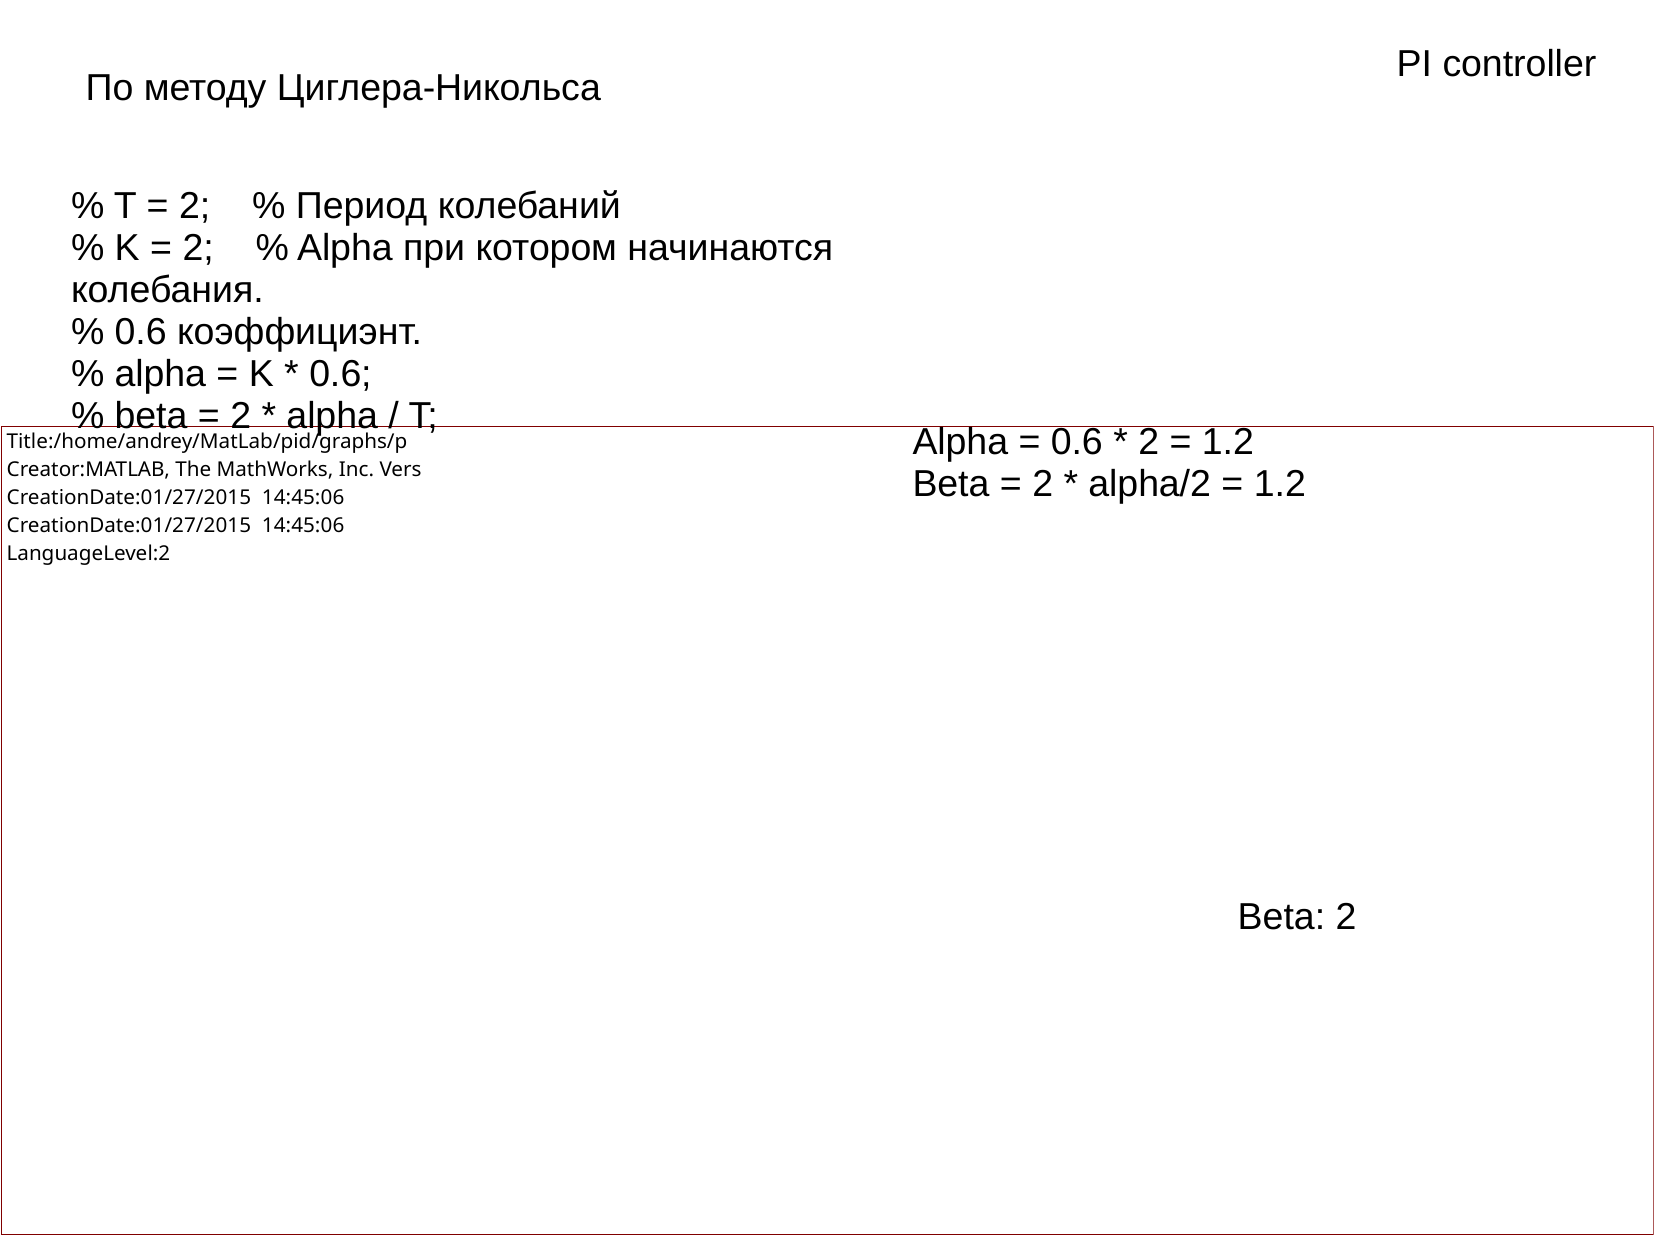

PI controller
По методу Циглера-Никольса
% T = 2; % Период колебаний
% K = 2; % Alpha при котором начинаются колебания.
% 0.6 коэффициэнт.
% alpha = K * 0.6;
% beta = 2 * alpha / T;
Alpha = 0.6 * 2 = 1.2
Beta = 2 * alpha/2 = 1.2
Beta: 2